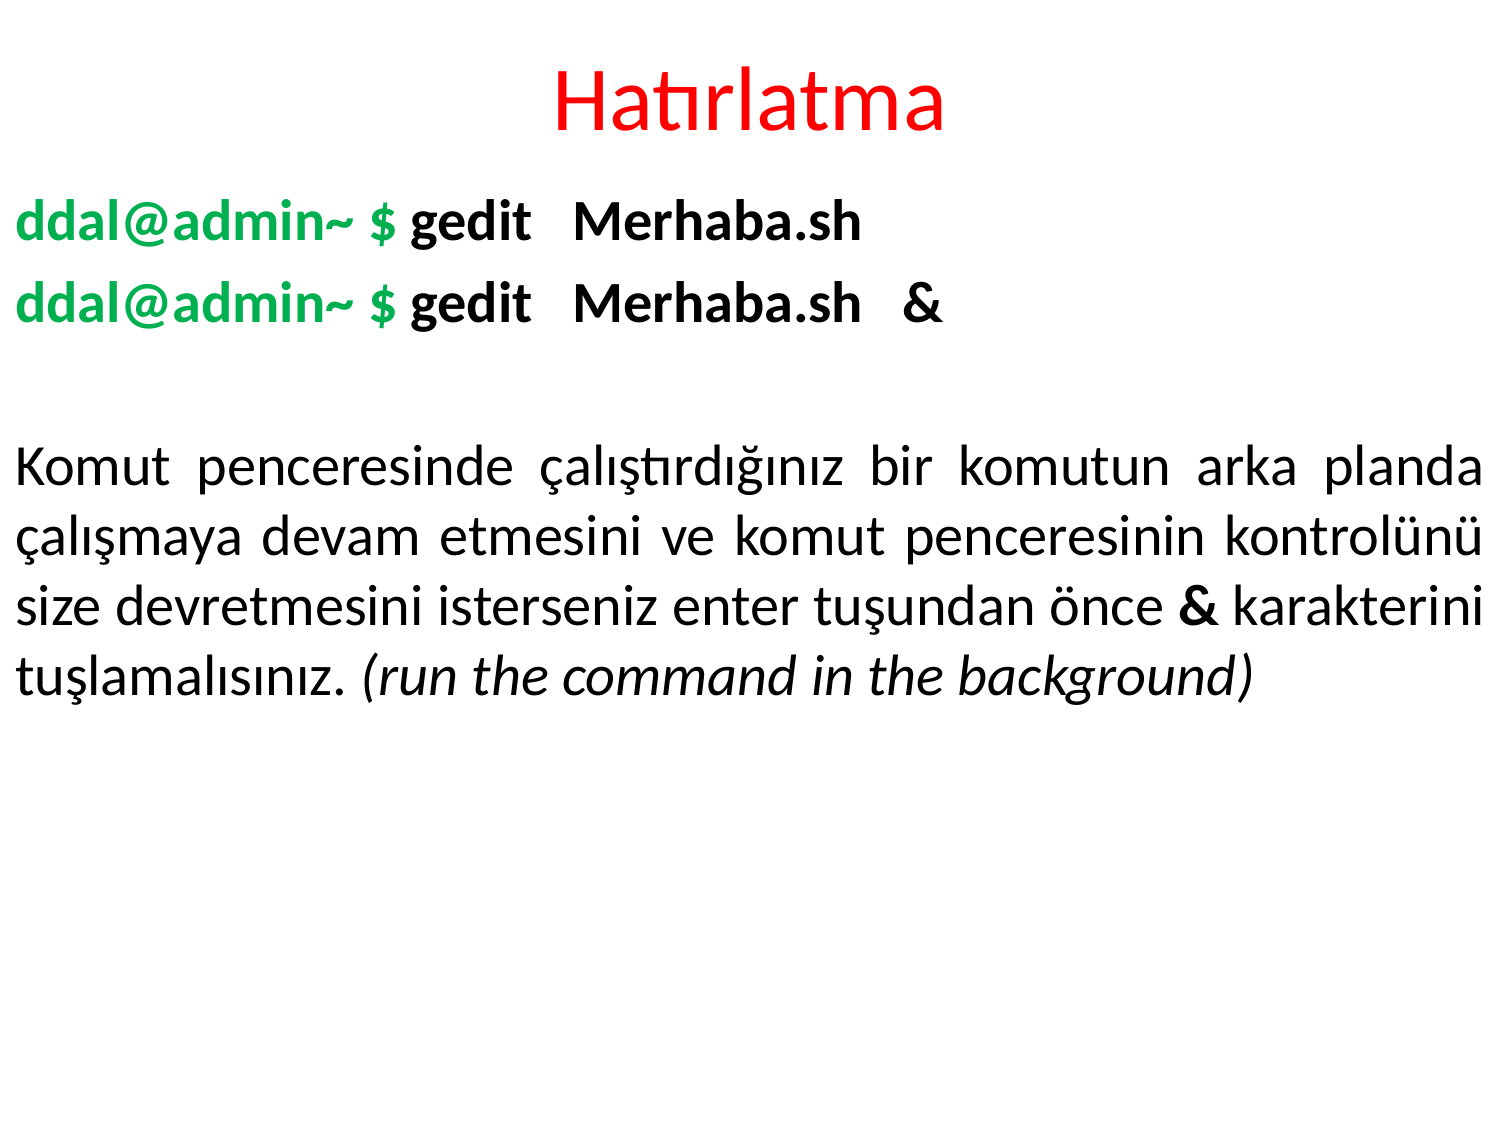

# Hatırlatma
ddal@admin~ $ gedit Merhaba.sh
ddal@admin~ $ gedit Merhaba.sh &
Komut penceresinde çalıştırdığınız bir komutun arka planda çalışmaya devam etmesini ve komut penceresinin kontrolünü size devretmesini isterseniz enter tuşundan önce & karakterini tuşlamalısınız. (run the command in the background)